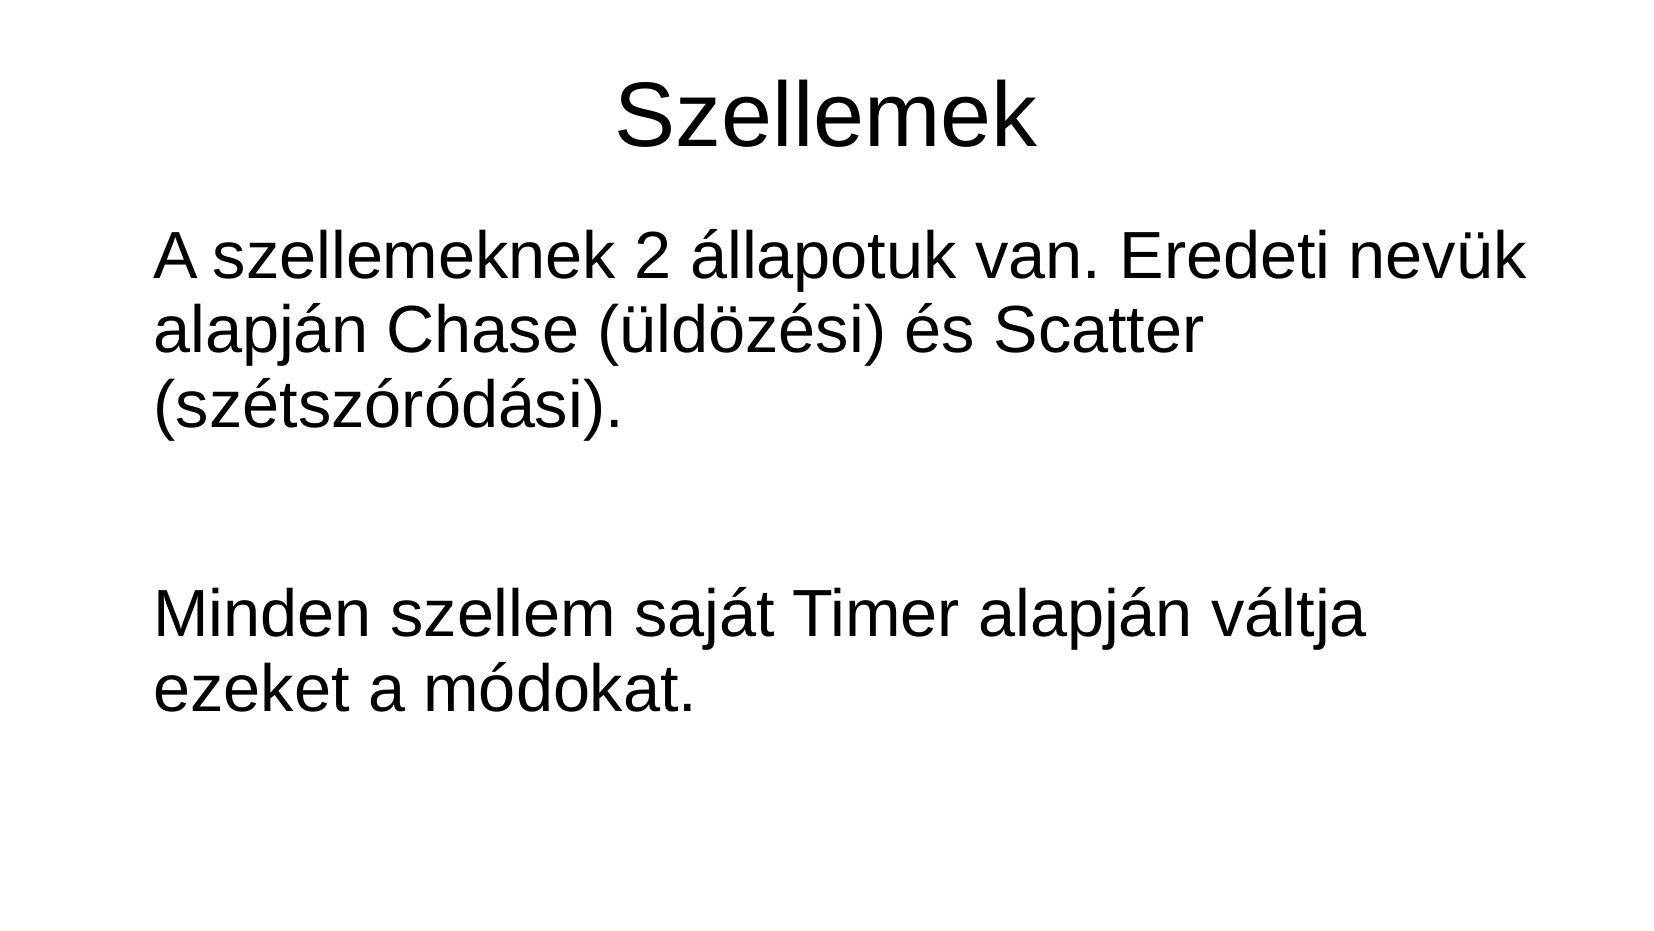

# Szellemek
A szellemeknek 2 állapotuk van. Eredeti nevük alapján Chase (üldözési) és Scatter (szétszóródási).
Minden szellem saját Timer alapján váltja ezeket a módokat.